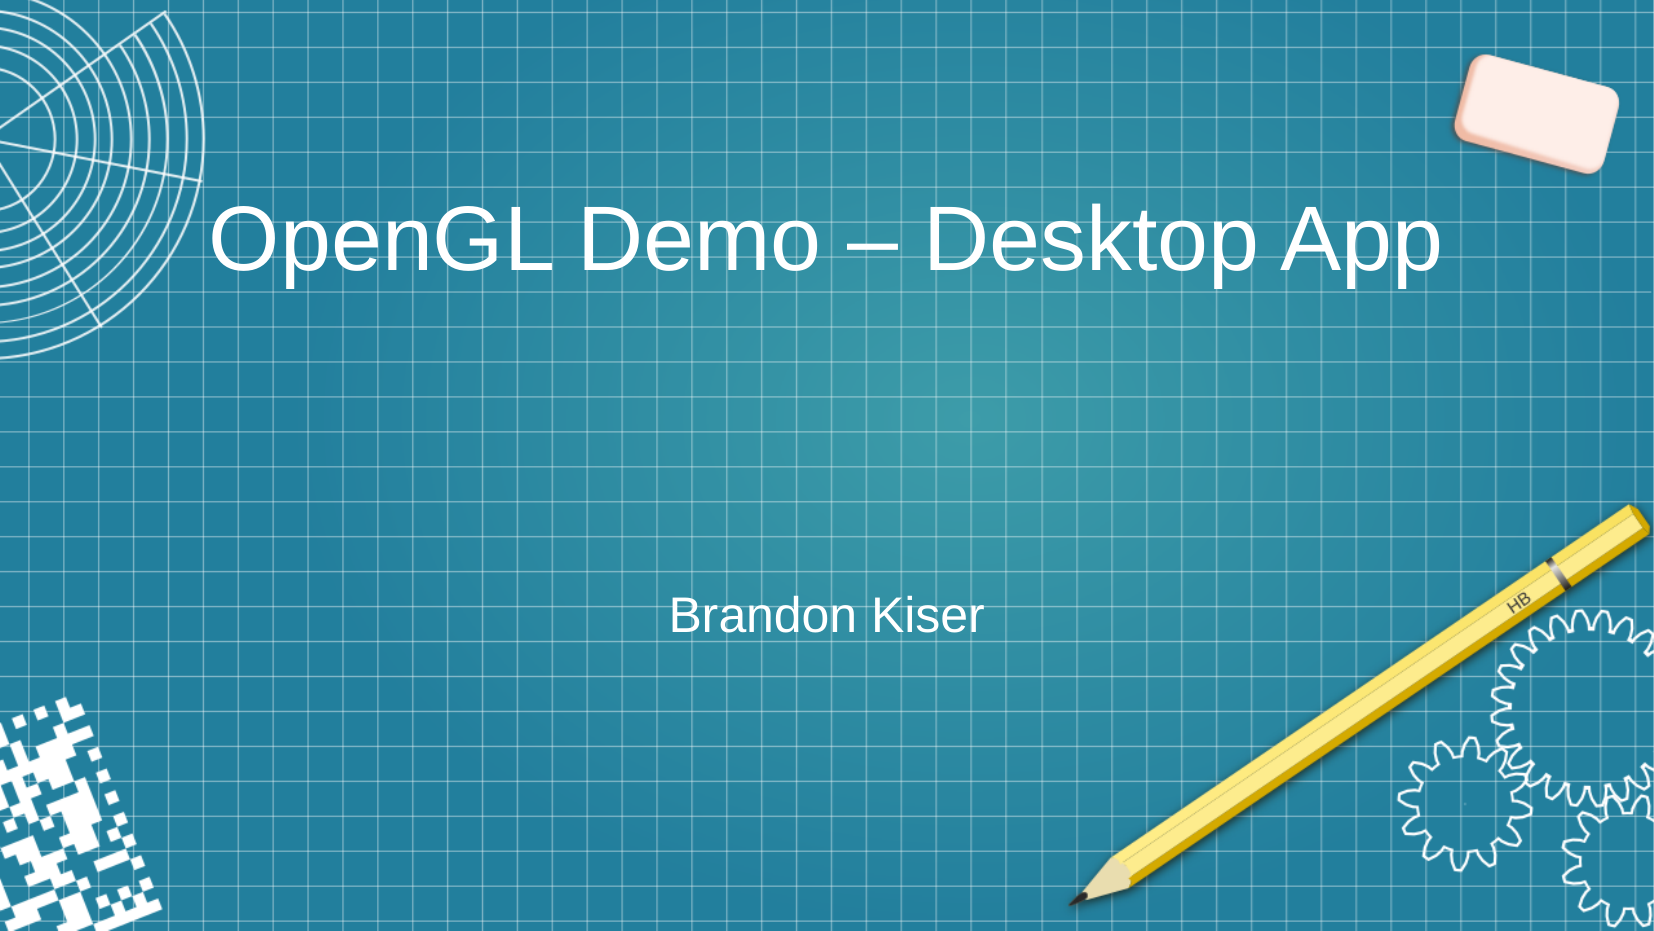

# OpenGL Demo – Desktop App
Brandon Kiser